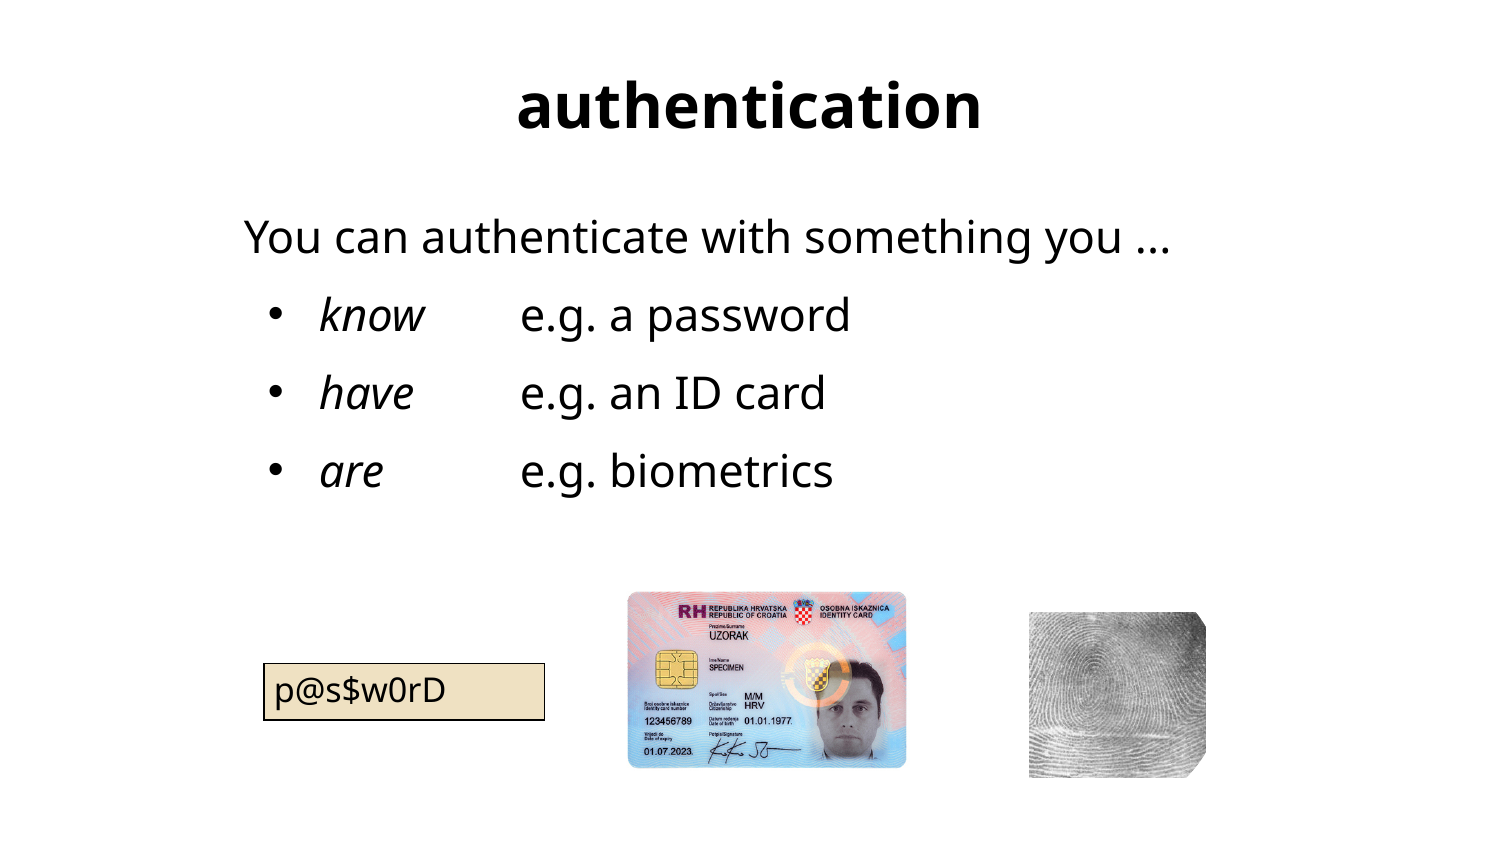

authentication
You can authenticate with something you ...
know		e.g. a password
have		e.g. an ID card
are		e.g. biometrics
p@s$w0rD